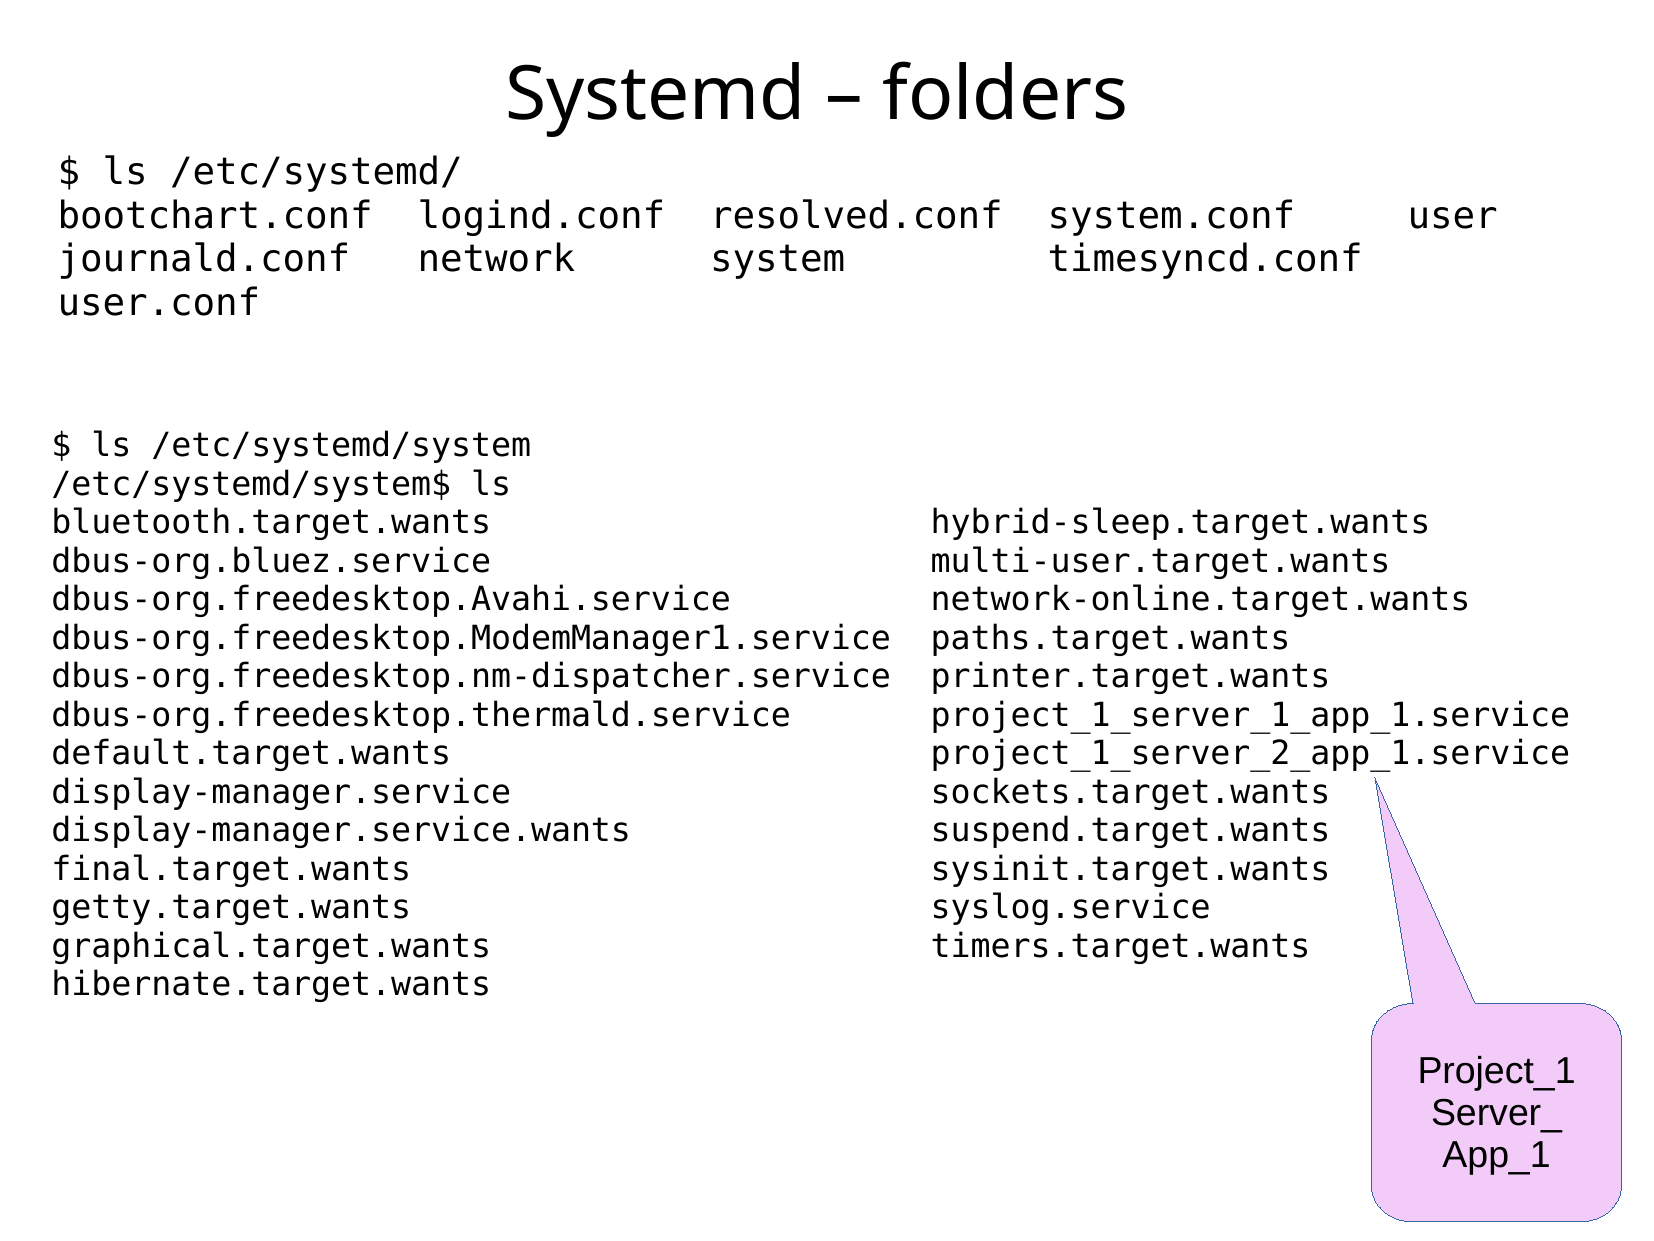

# Systemd – folders
$ ls /etc/systemd/
bootchart.conf logind.conf resolved.conf system.conf user
journald.conf network system timesyncd.conf user.conf
$ ls /etc/systemd/system
/etc/systemd/system$ ls
bluetooth.target.wants hybrid-sleep.target.wants
dbus-org.bluez.service multi-user.target.wants
dbus-org.freedesktop.Avahi.service network-online.target.wants
dbus-org.freedesktop.ModemManager1.service paths.target.wants
dbus-org.freedesktop.nm-dispatcher.service printer.target.wants
dbus-org.freedesktop.thermald.service project_1_server_1_app_1.service
default.target.wants project_1_server_2_app_1.service
display-manager.service sockets.target.wants
display-manager.service.wants suspend.target.wants
final.target.wants sysinit.target.wants
getty.target.wants syslog.service
graphical.target.wants timers.target.wants
hibernate.target.wants
Project_1
Server_
App_1